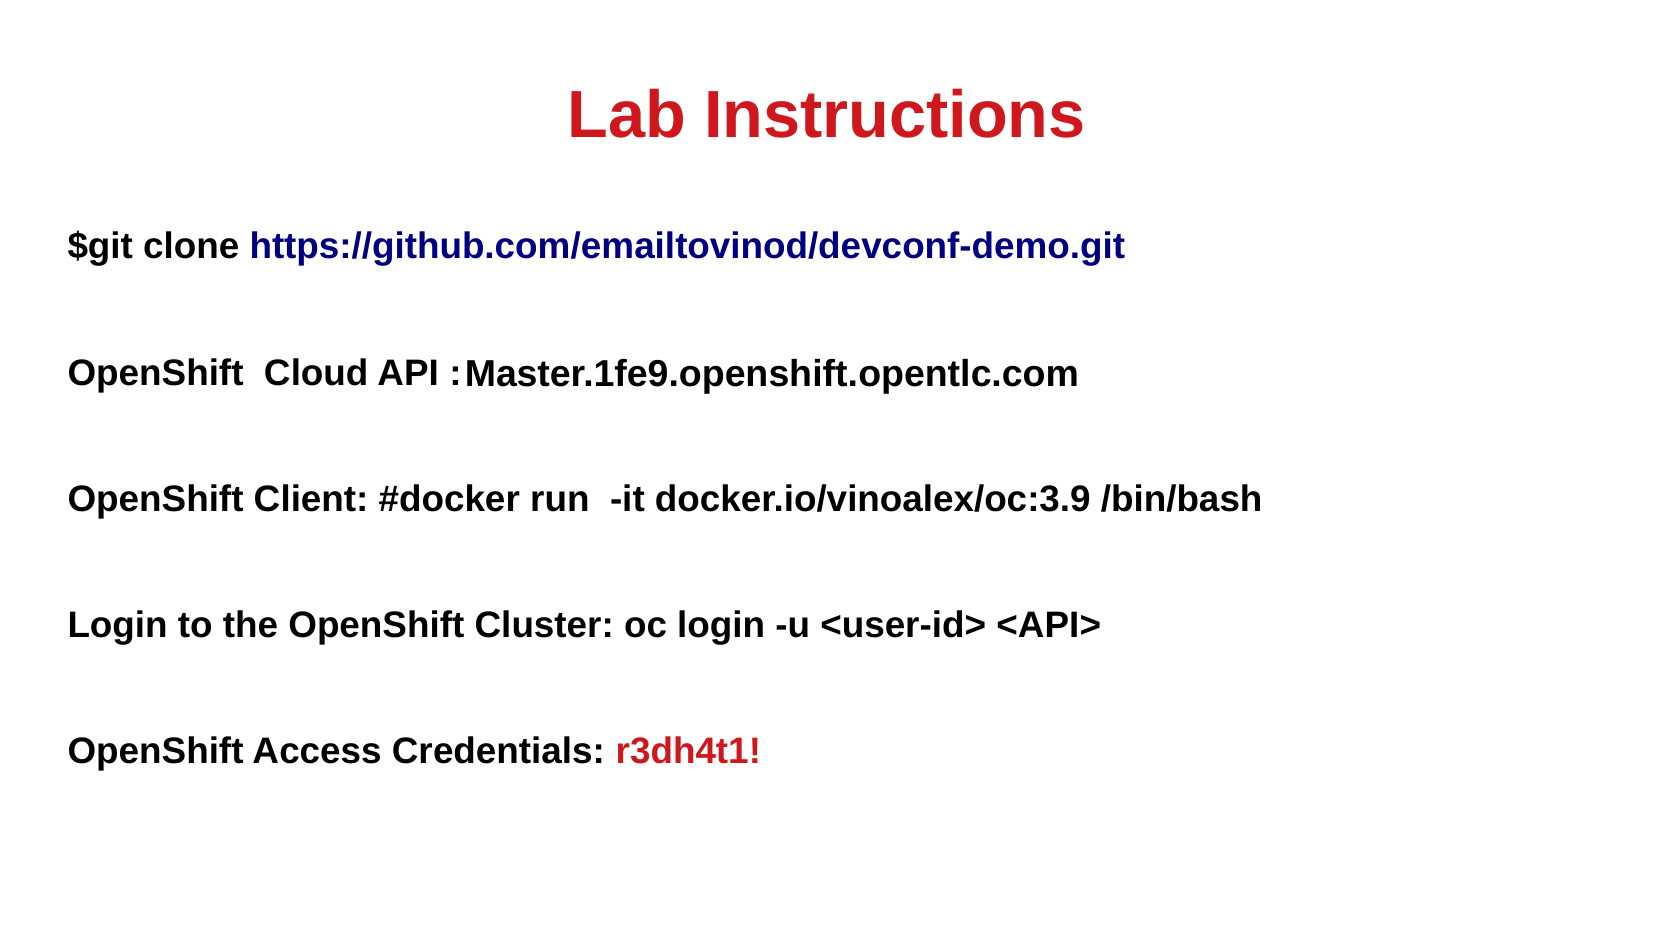

# Lab Instructions
$git clone https://github.com/emailtovinod/devconf-demo.git
OpenShift Cloud API :
OpenShift Client: #docker run -it docker.io/vinoalex/oc:3.9 /bin/bash
Login to the OpenShift Cluster: oc login -u <user-id> <API>
OpenShift Access Credentials: r3dh4t1!
Master.1fe9.openshift.opentlc.com